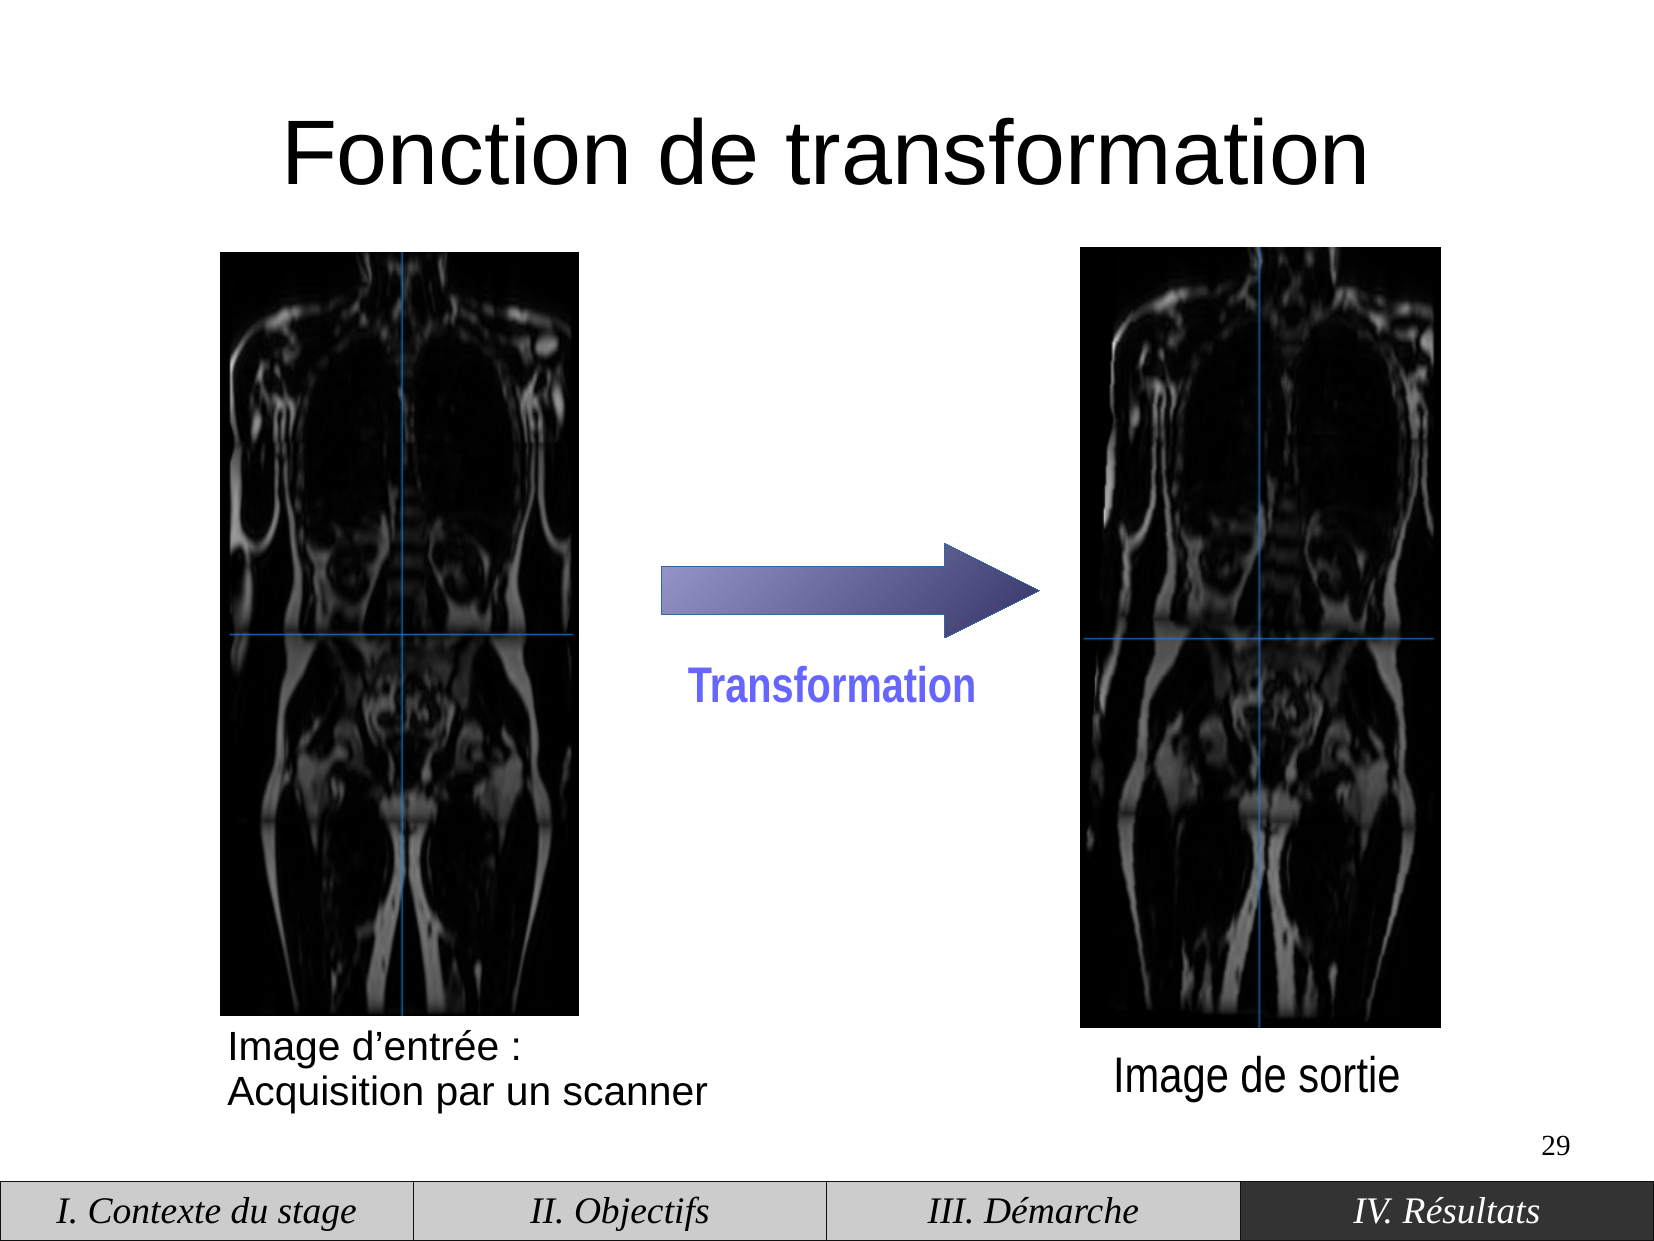

# Fonction de transformation
Transformation
Image d’entrée :
Acquisition par un scanner
Image de sortie
29
I. Contexte du stage
II. Objectifs
III. Démarche
IV. Résultats